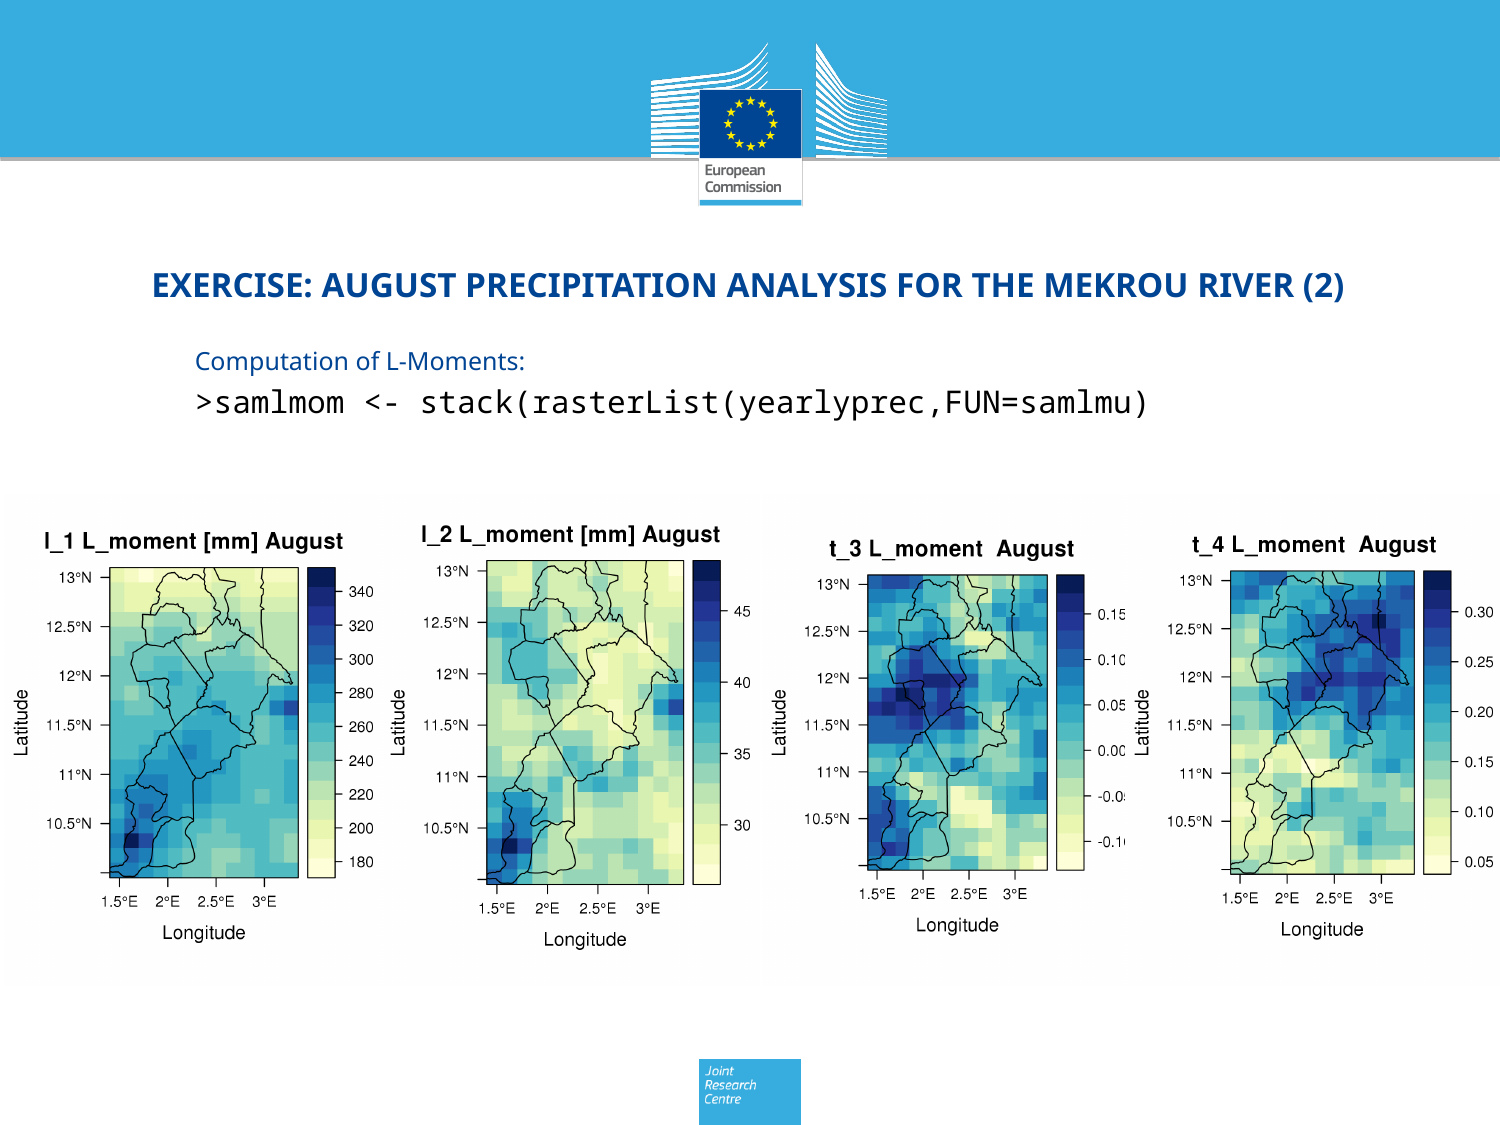

EXERCISE: AUGUST PRECIPITATION ANALYSIS FOR THE MEKROU RIVER (2)
Computation of L-Moments:
>samlmom <- stack(rasterList(yearlyprec,FUN=samlmu)